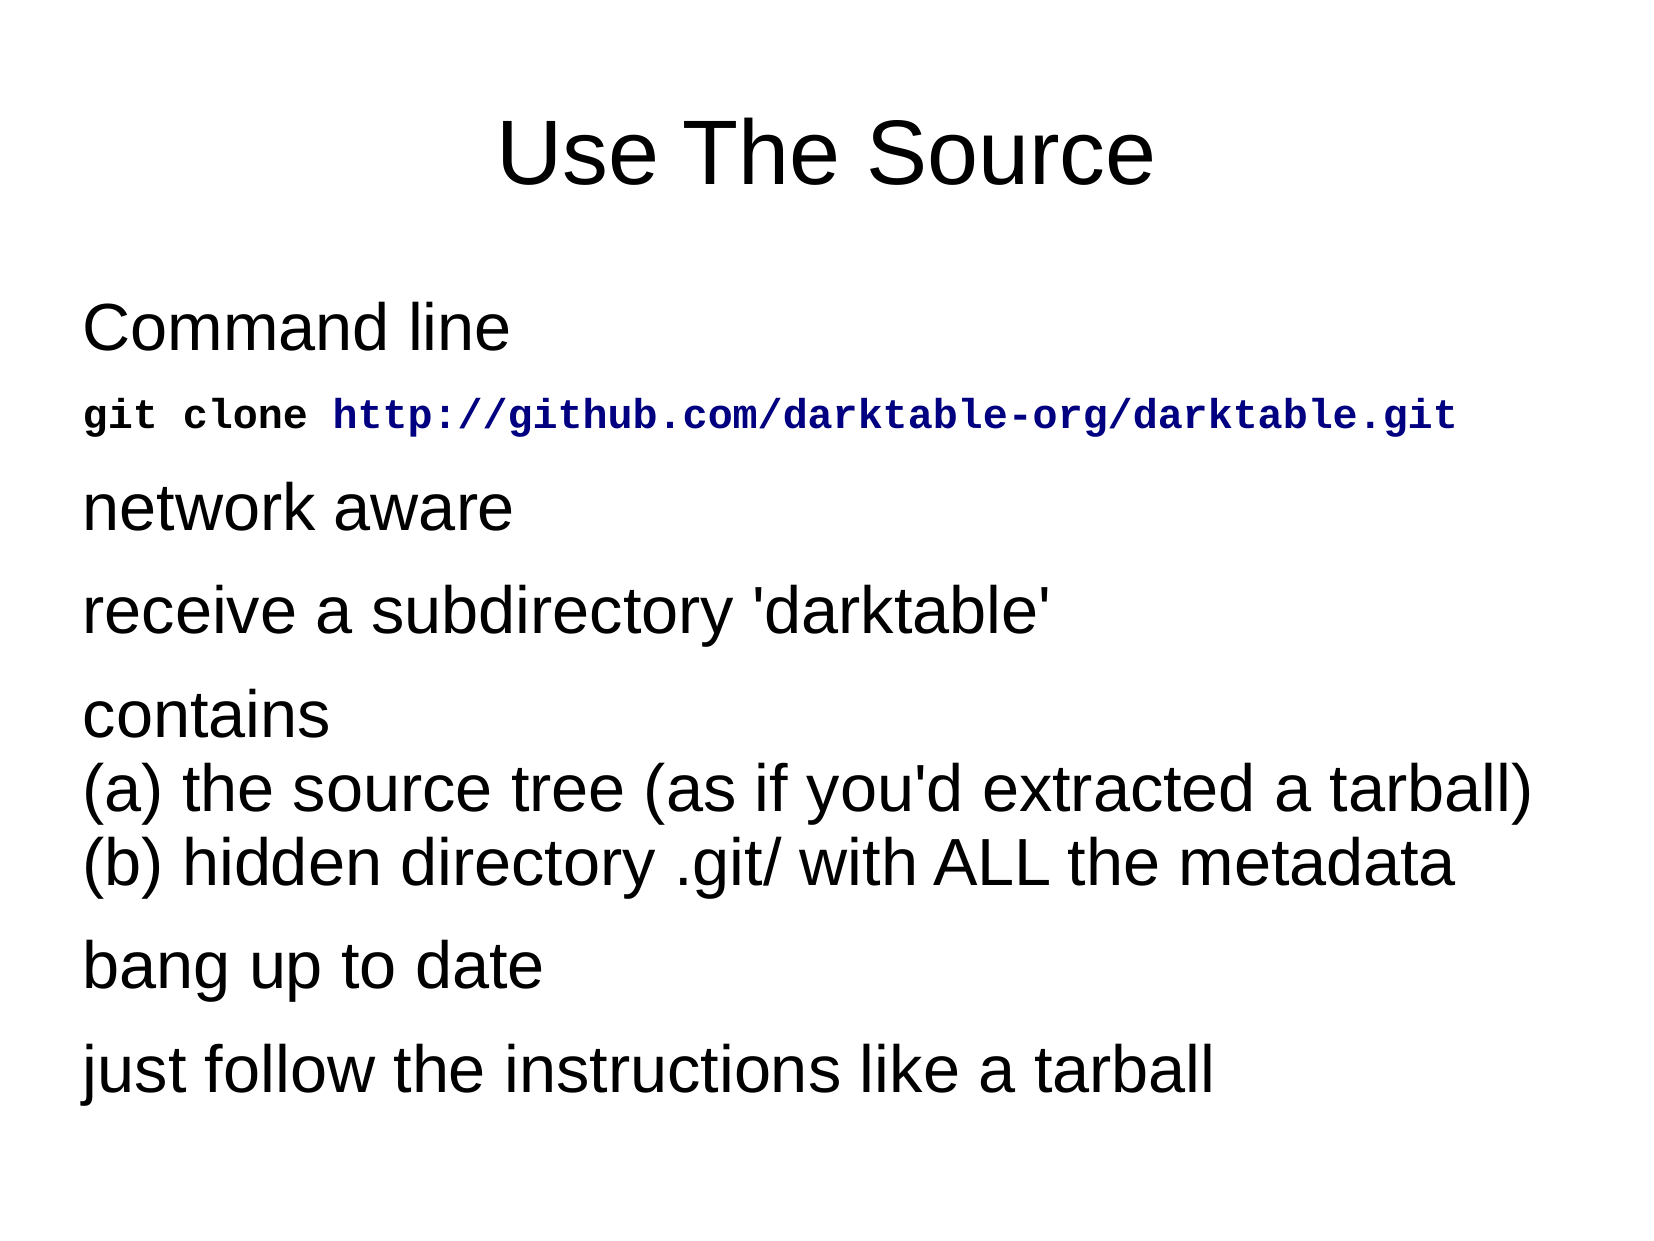

# Use The Source
Command line
git clone http://github.com/darktable-org/darktable.git
network aware
receive a subdirectory 'darktable'
contains
(a) the source tree (as if you'd extracted a tarball)
(b) hidden directory .git/ with ALL the metadata
bang up to date
just follow the instructions like a tarball